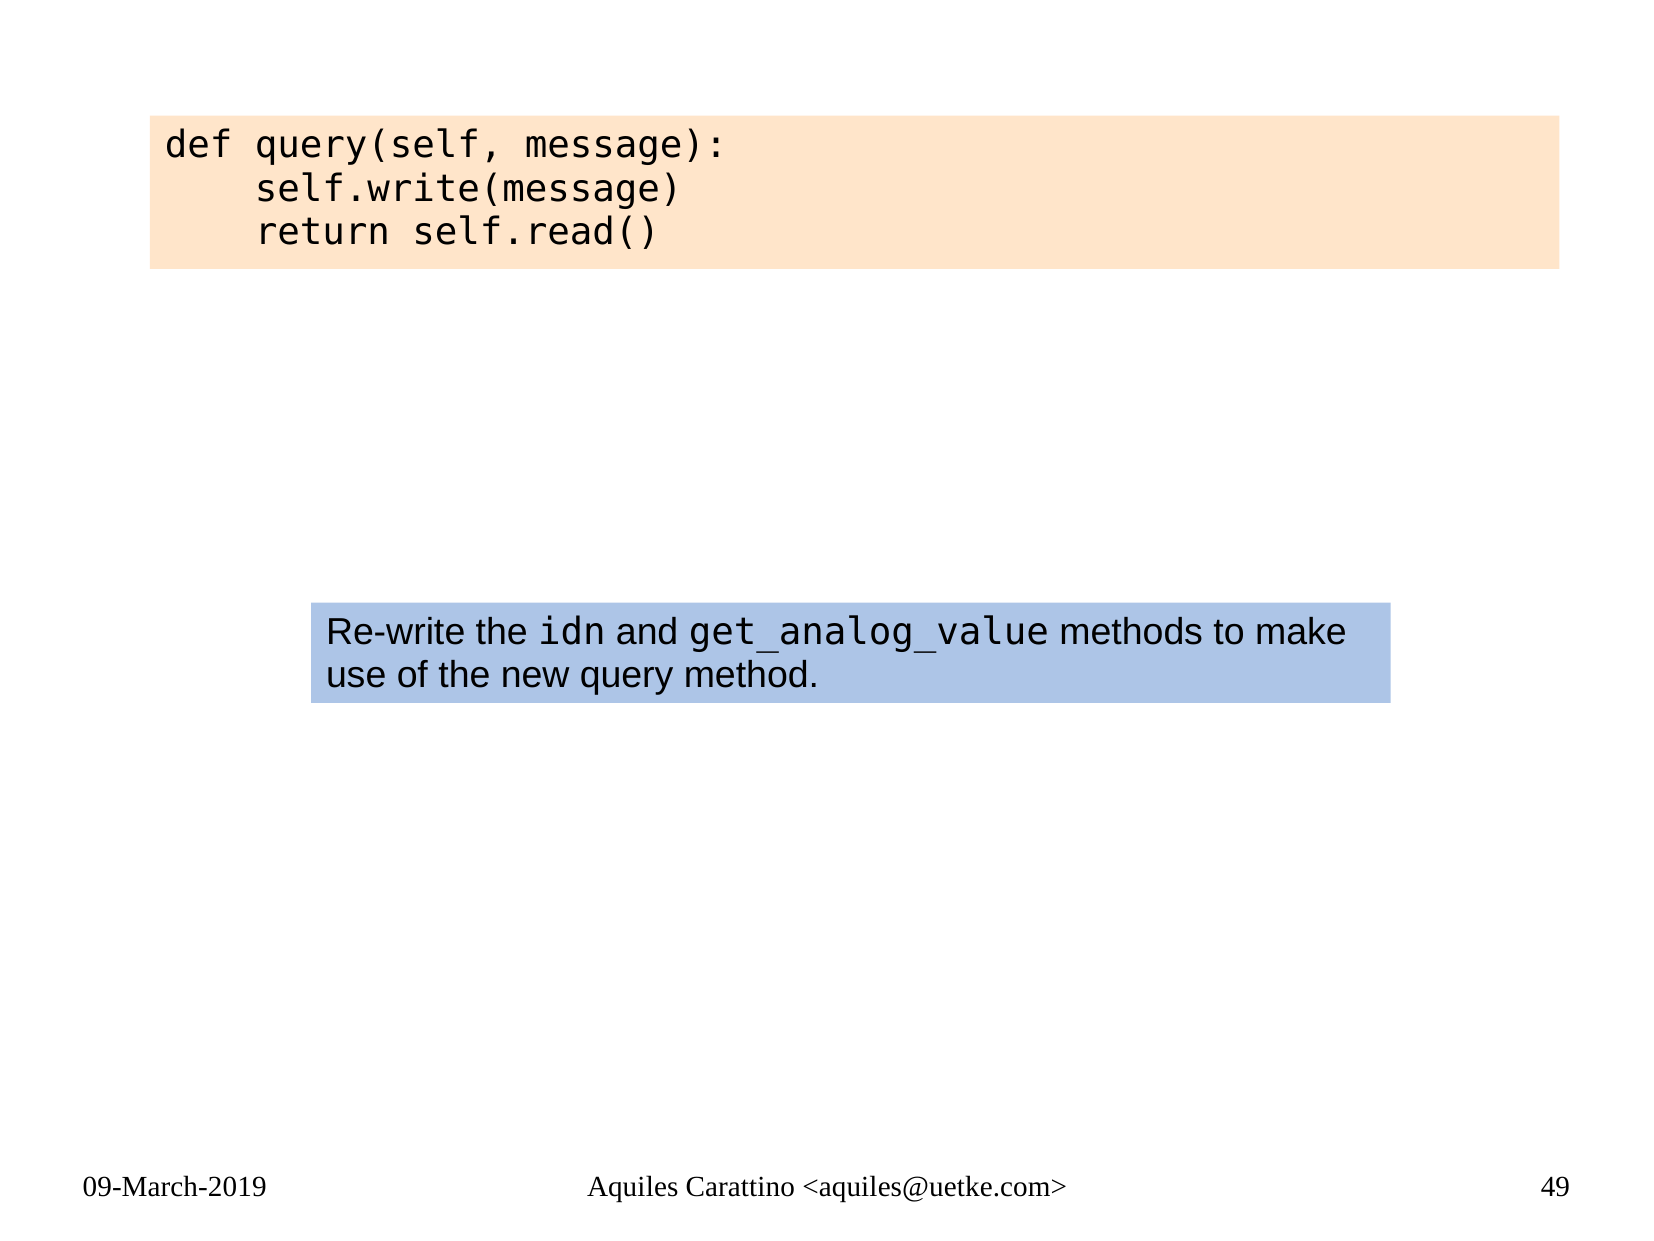

def query(self, message):
 self.write(message)
 return self.read()
Re-write the idn and get_analog_value methods to make use of the new query method.
09-March-2019
Aquiles Carattino <aquiles@uetke.com>
49